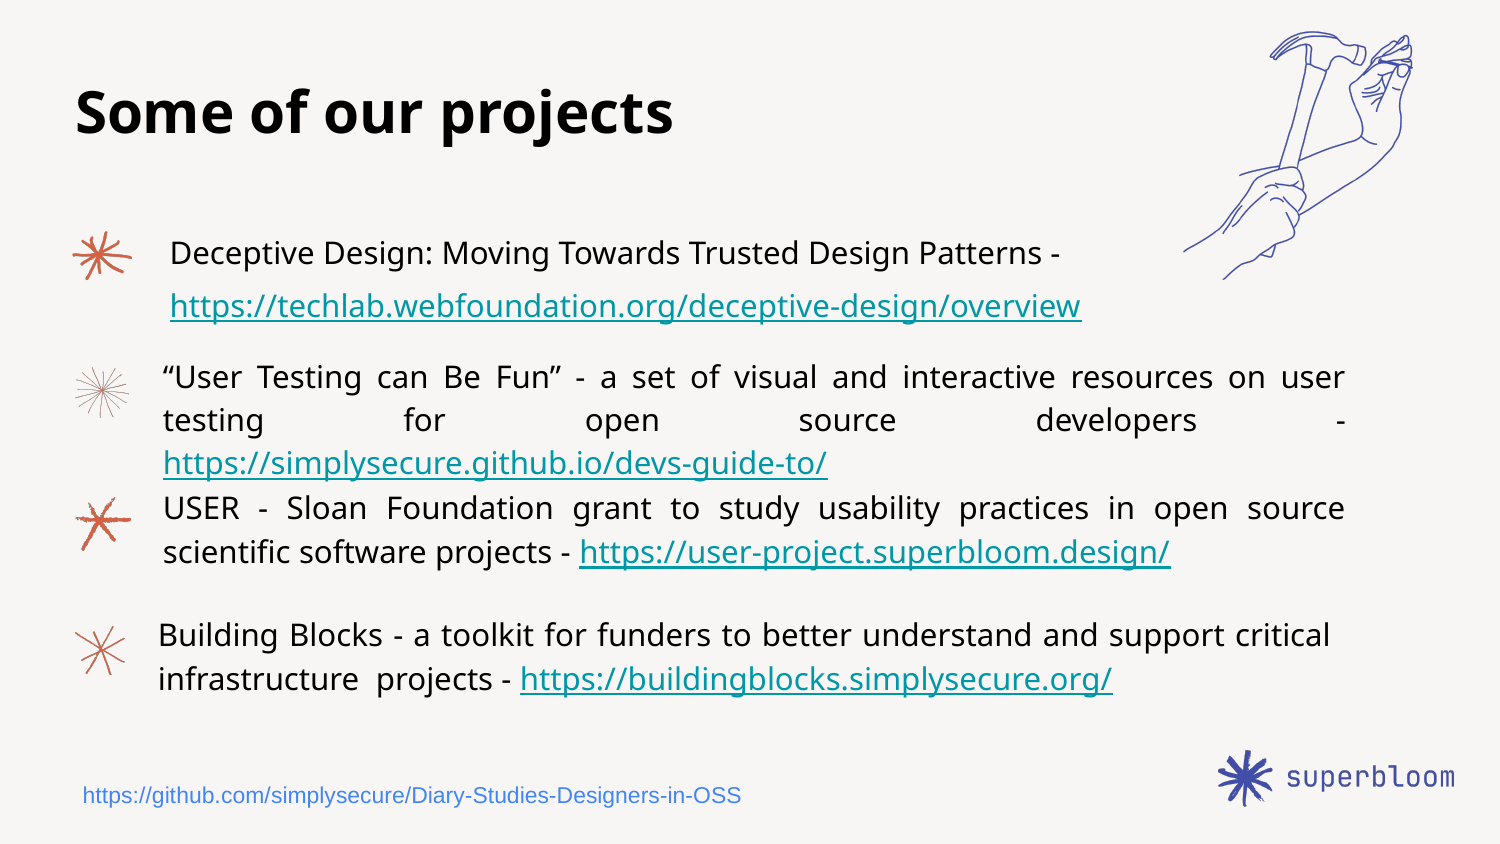

Some of our projects
Deceptive Design: Moving Towards Trusted Design Patterns -
https://techlab.webfoundation.org/deceptive-design/overview
“User Testing can Be Fun” - a set of visual and interactive resources on user testing for open source developers - https://simplysecure.github.io/devs-guide-to/
USER - Sloan Foundation grant to study usability practices in open source scientific software projects - https://user-project.superbloom.design/
Building Blocks - a toolkit for funders to better understand and support critical infrastructure projects - https://buildingblocks.simplysecure.org/
https://github.com/simplysecure/Diary-Studies-Designers-in-OSS